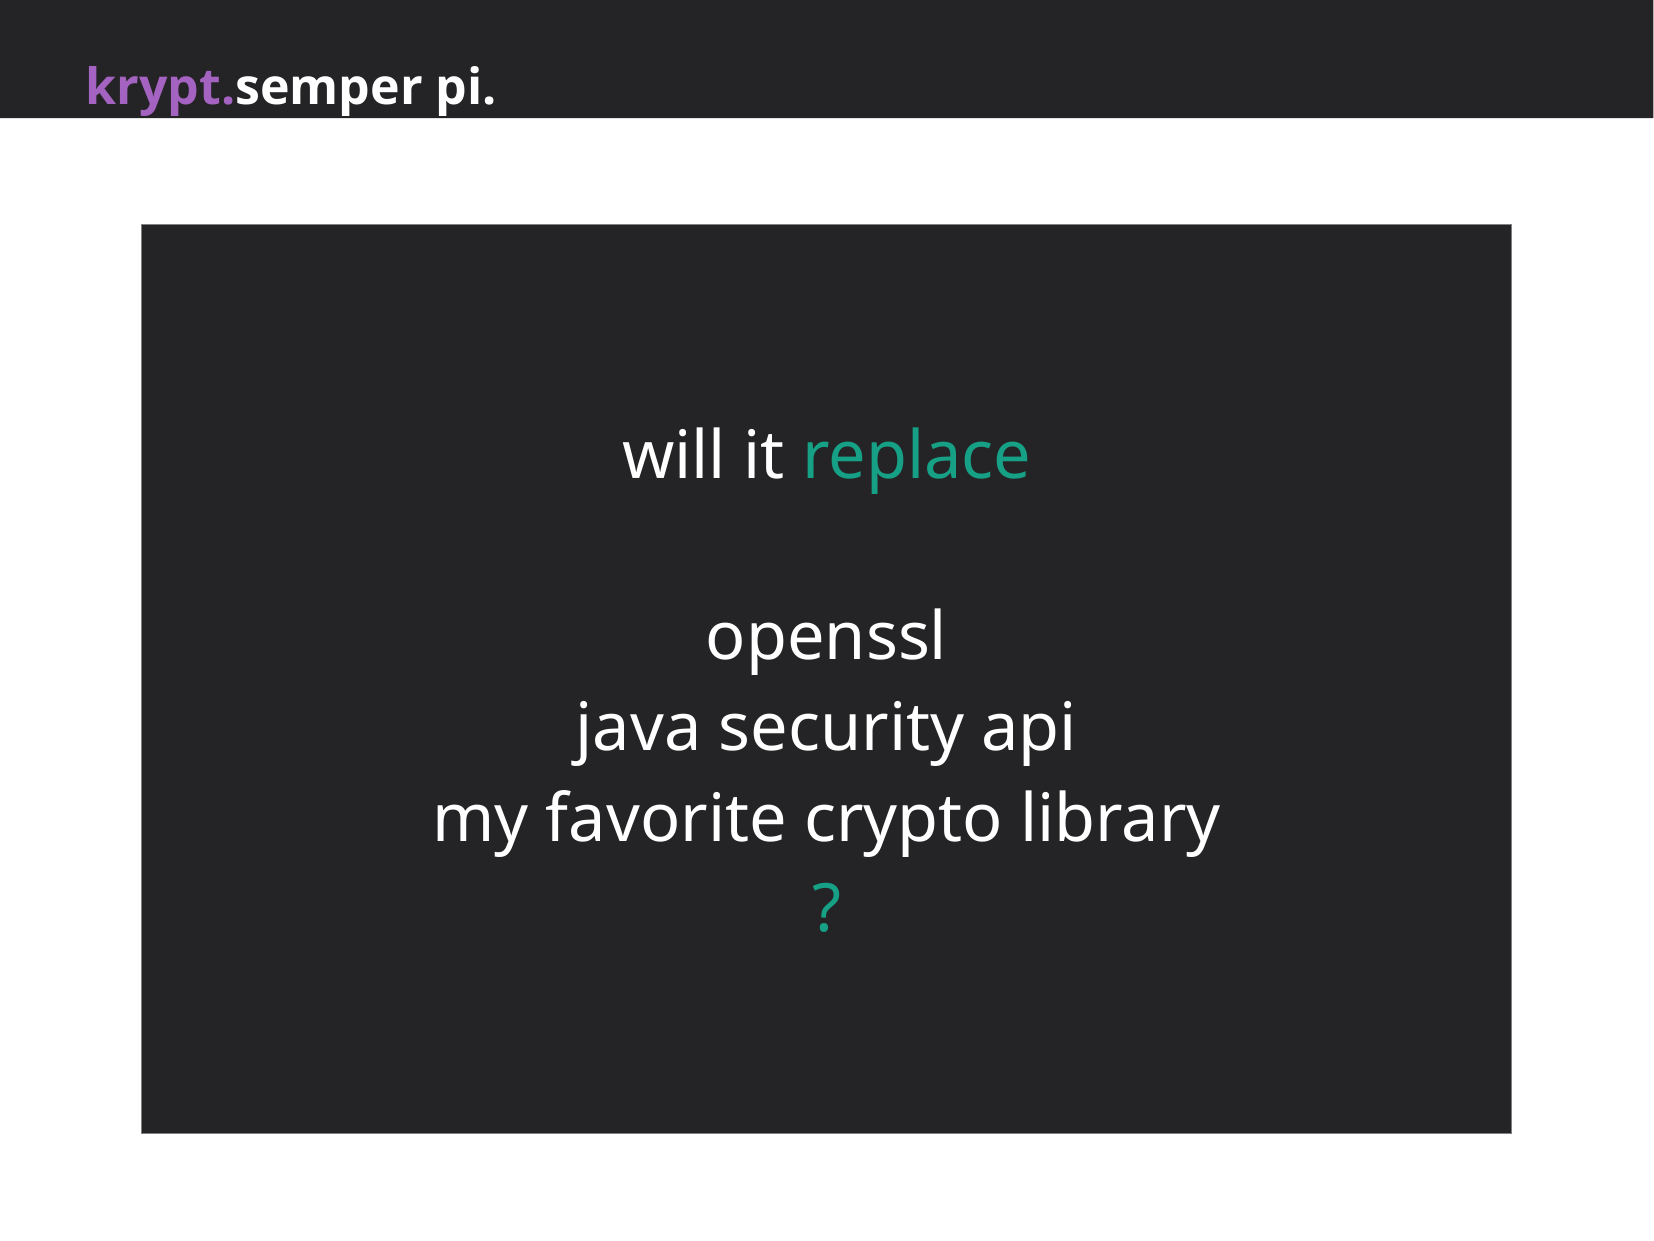

krypt.semper pi.
will it replace
openssl
java security api
my favorite crypto library
?